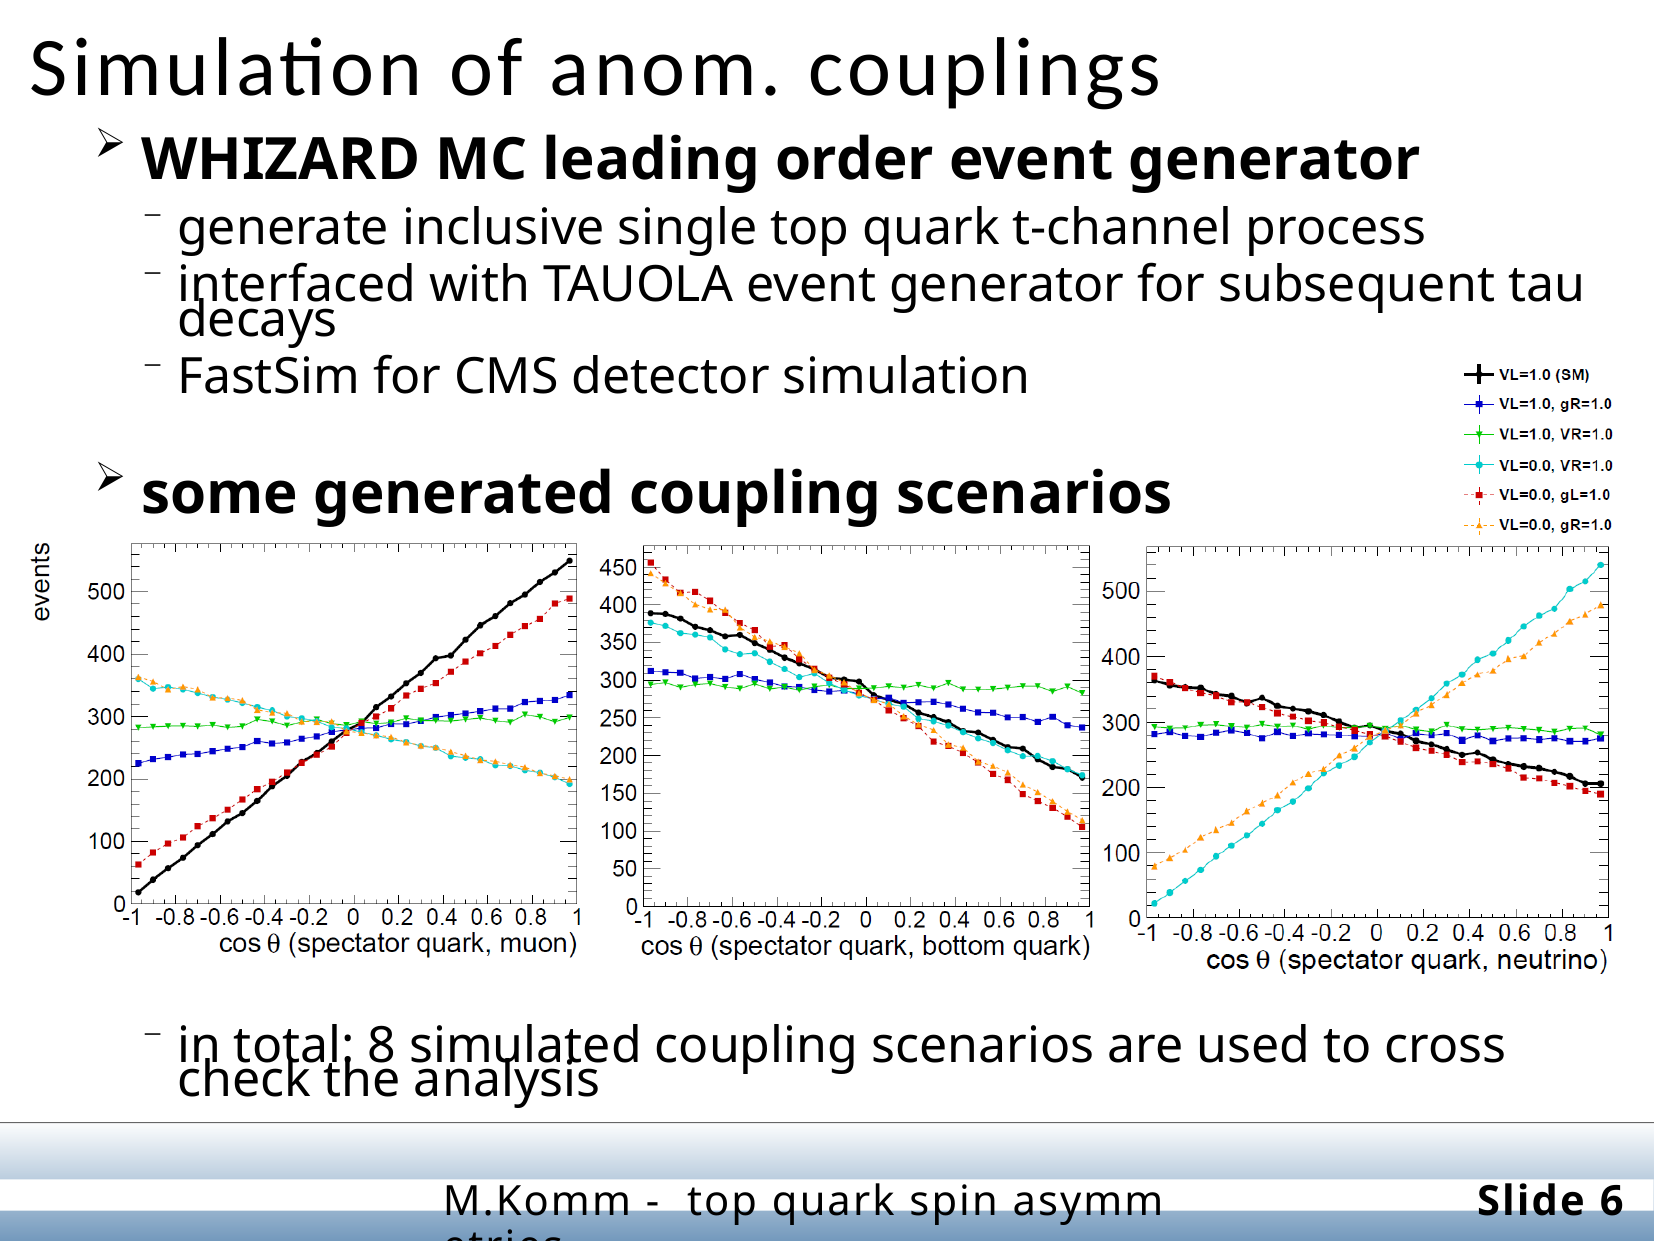

# Simulation of anom. couplings
WHIZARD MC leading order event generator
generate inclusive single top quark t-channel process
interfaced with TAUOLA event generator for subsequent tau decays
FastSim for CMS detector simulation
some generated coupling scenarios
in total: 8 simulated coupling scenarios are used to cross check the analysis
M.Komm - top quark spin asymmetries
6